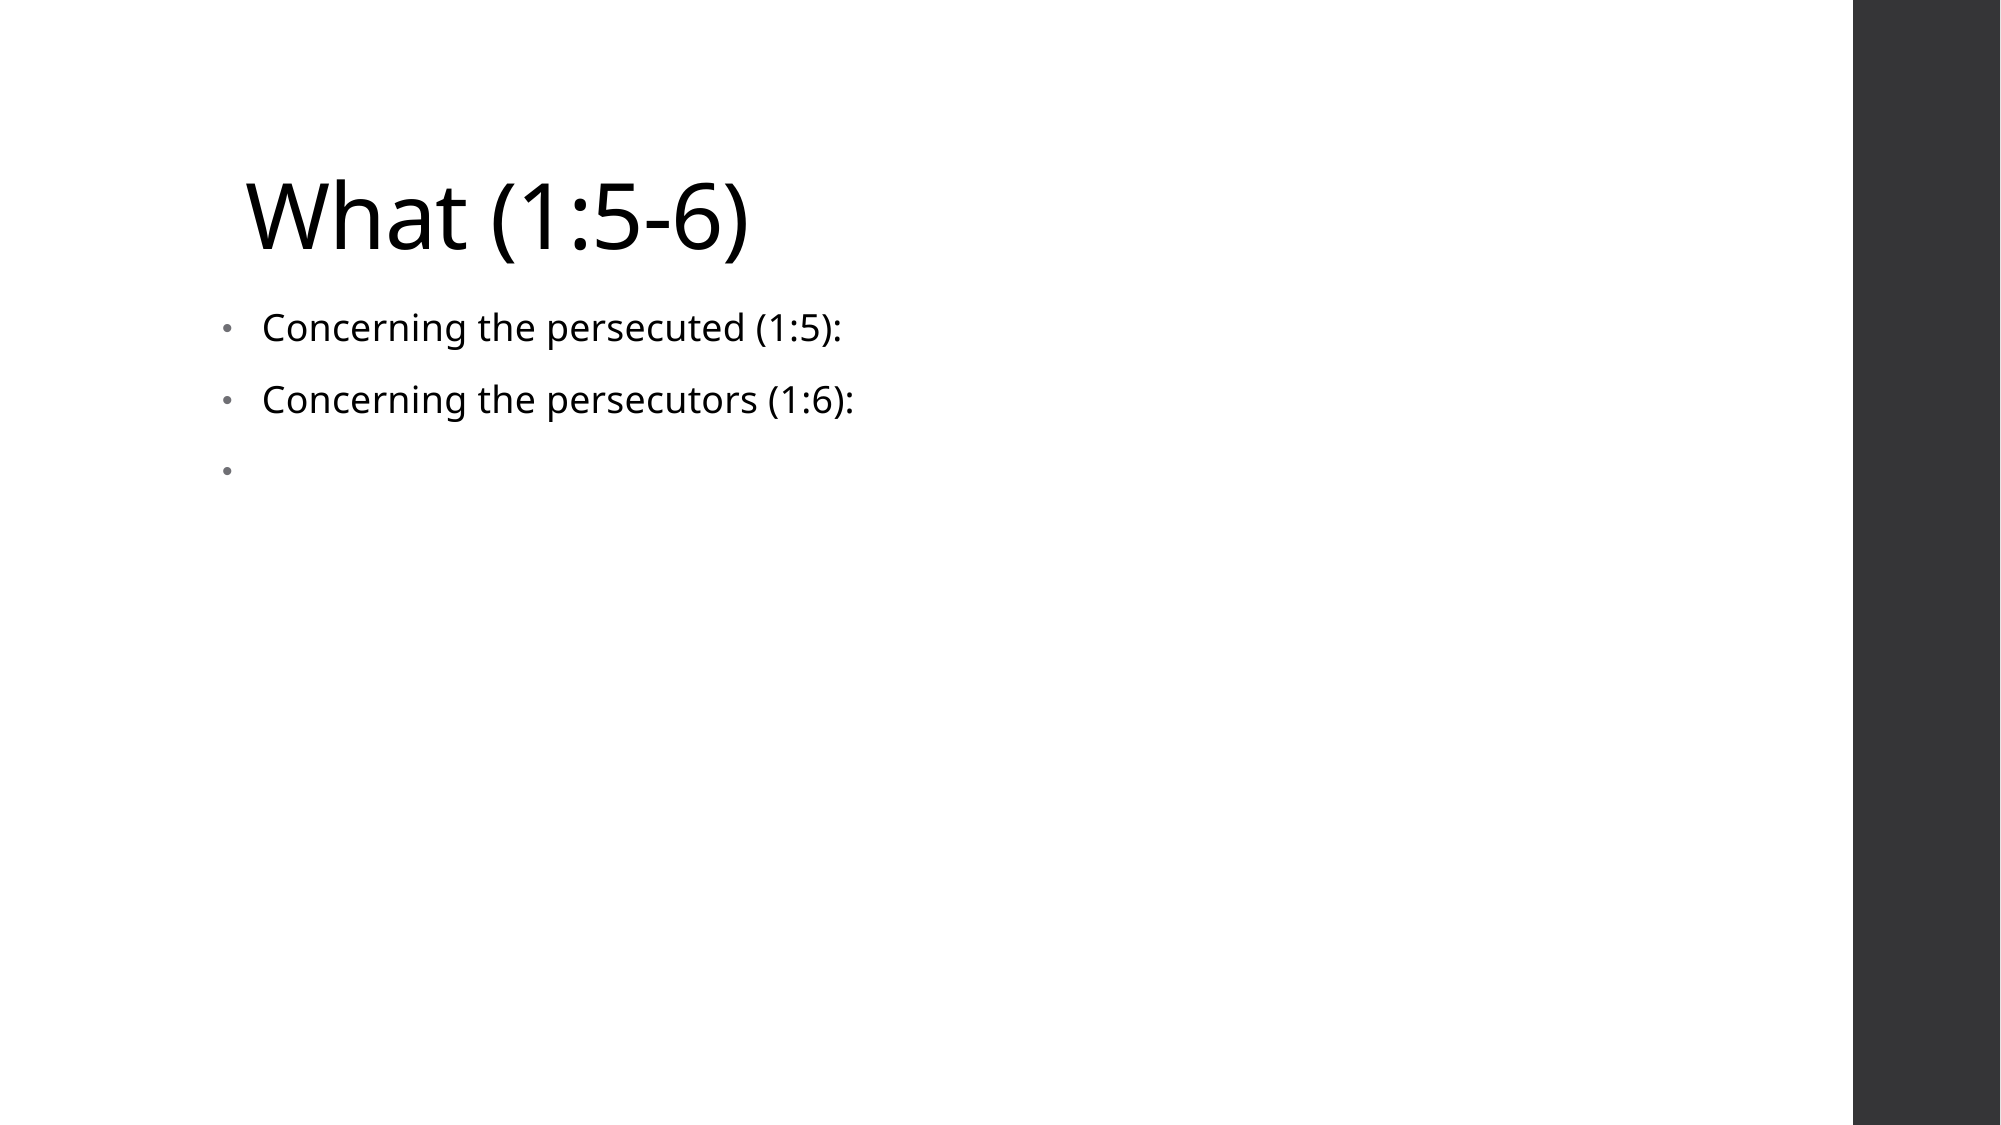

# What (1:5-6)
 Concerning the persecuted (1:5):
 Concerning the persecutors (1:6):